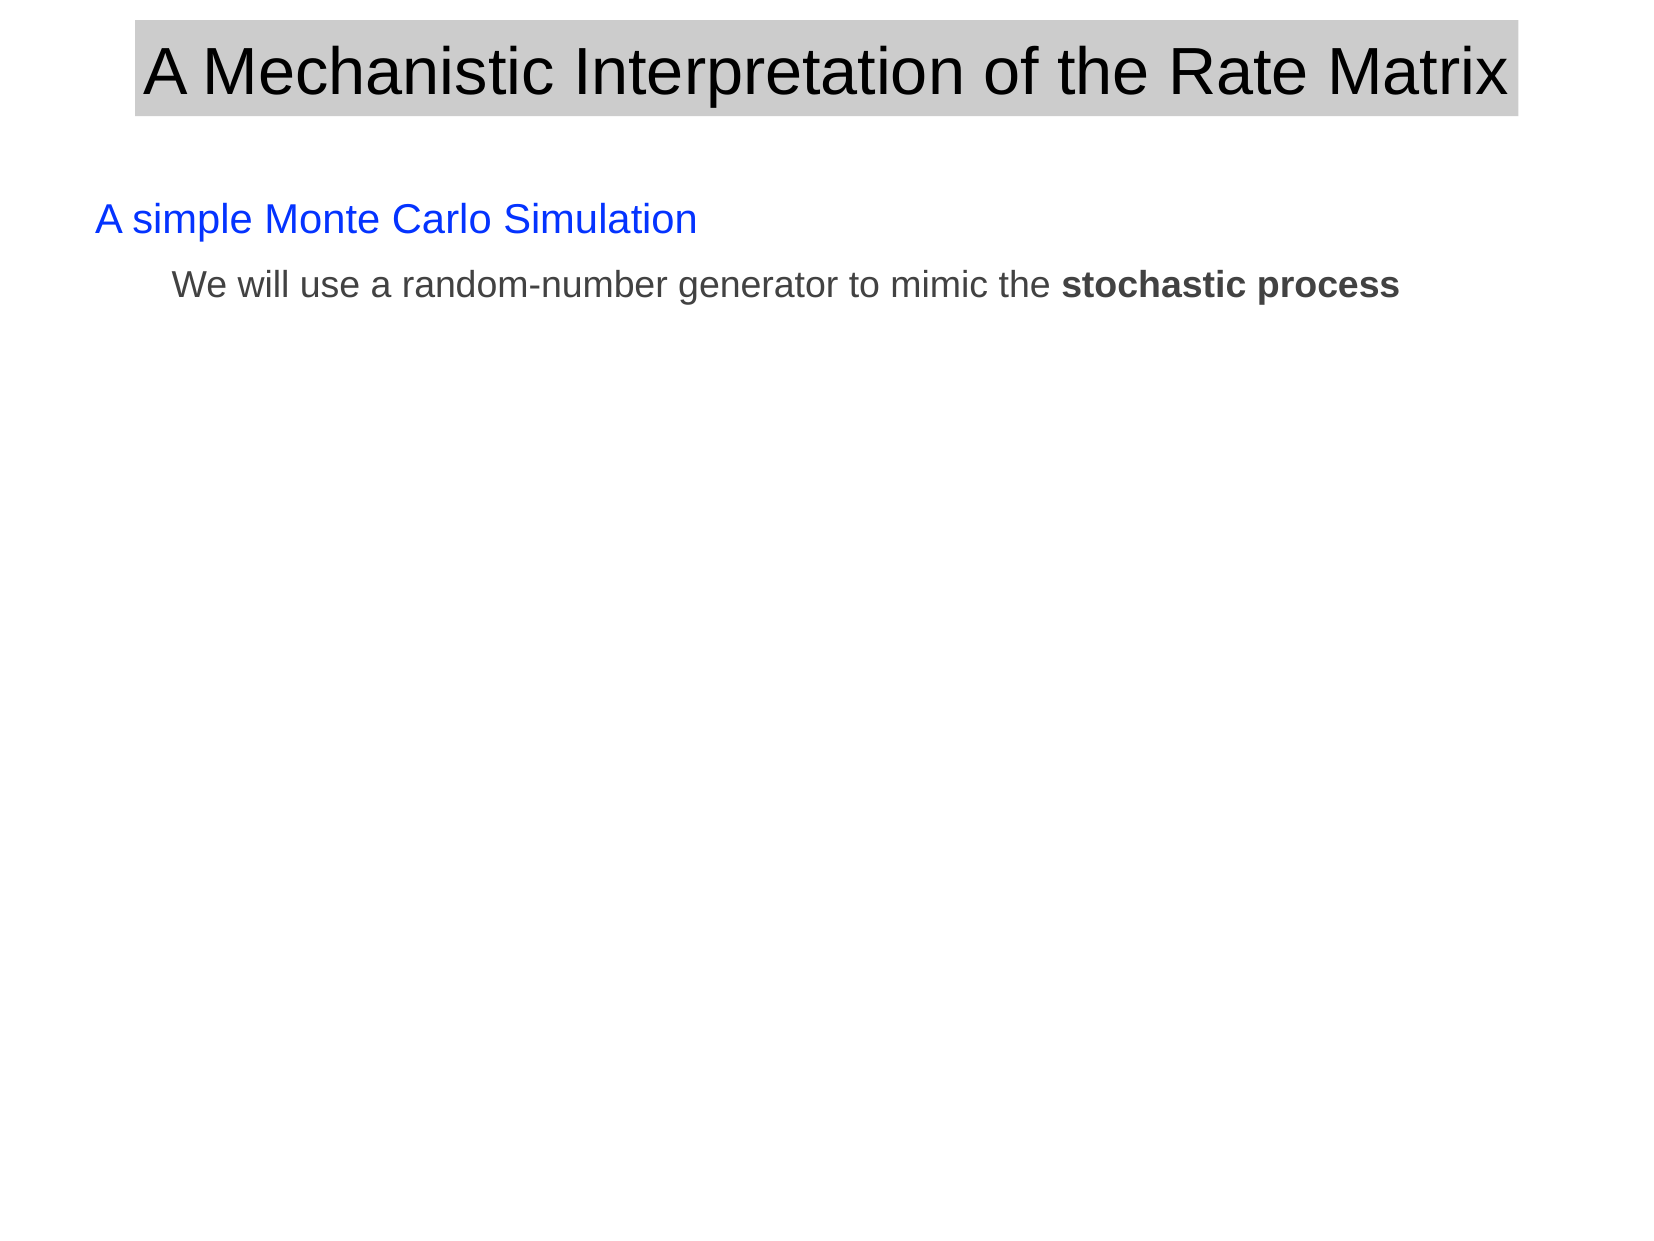

A Mechanistic Interpretation of the Rate Matrix
A simple Monte Carlo Simulation
We will use a random-number generator to mimic the stochastic process